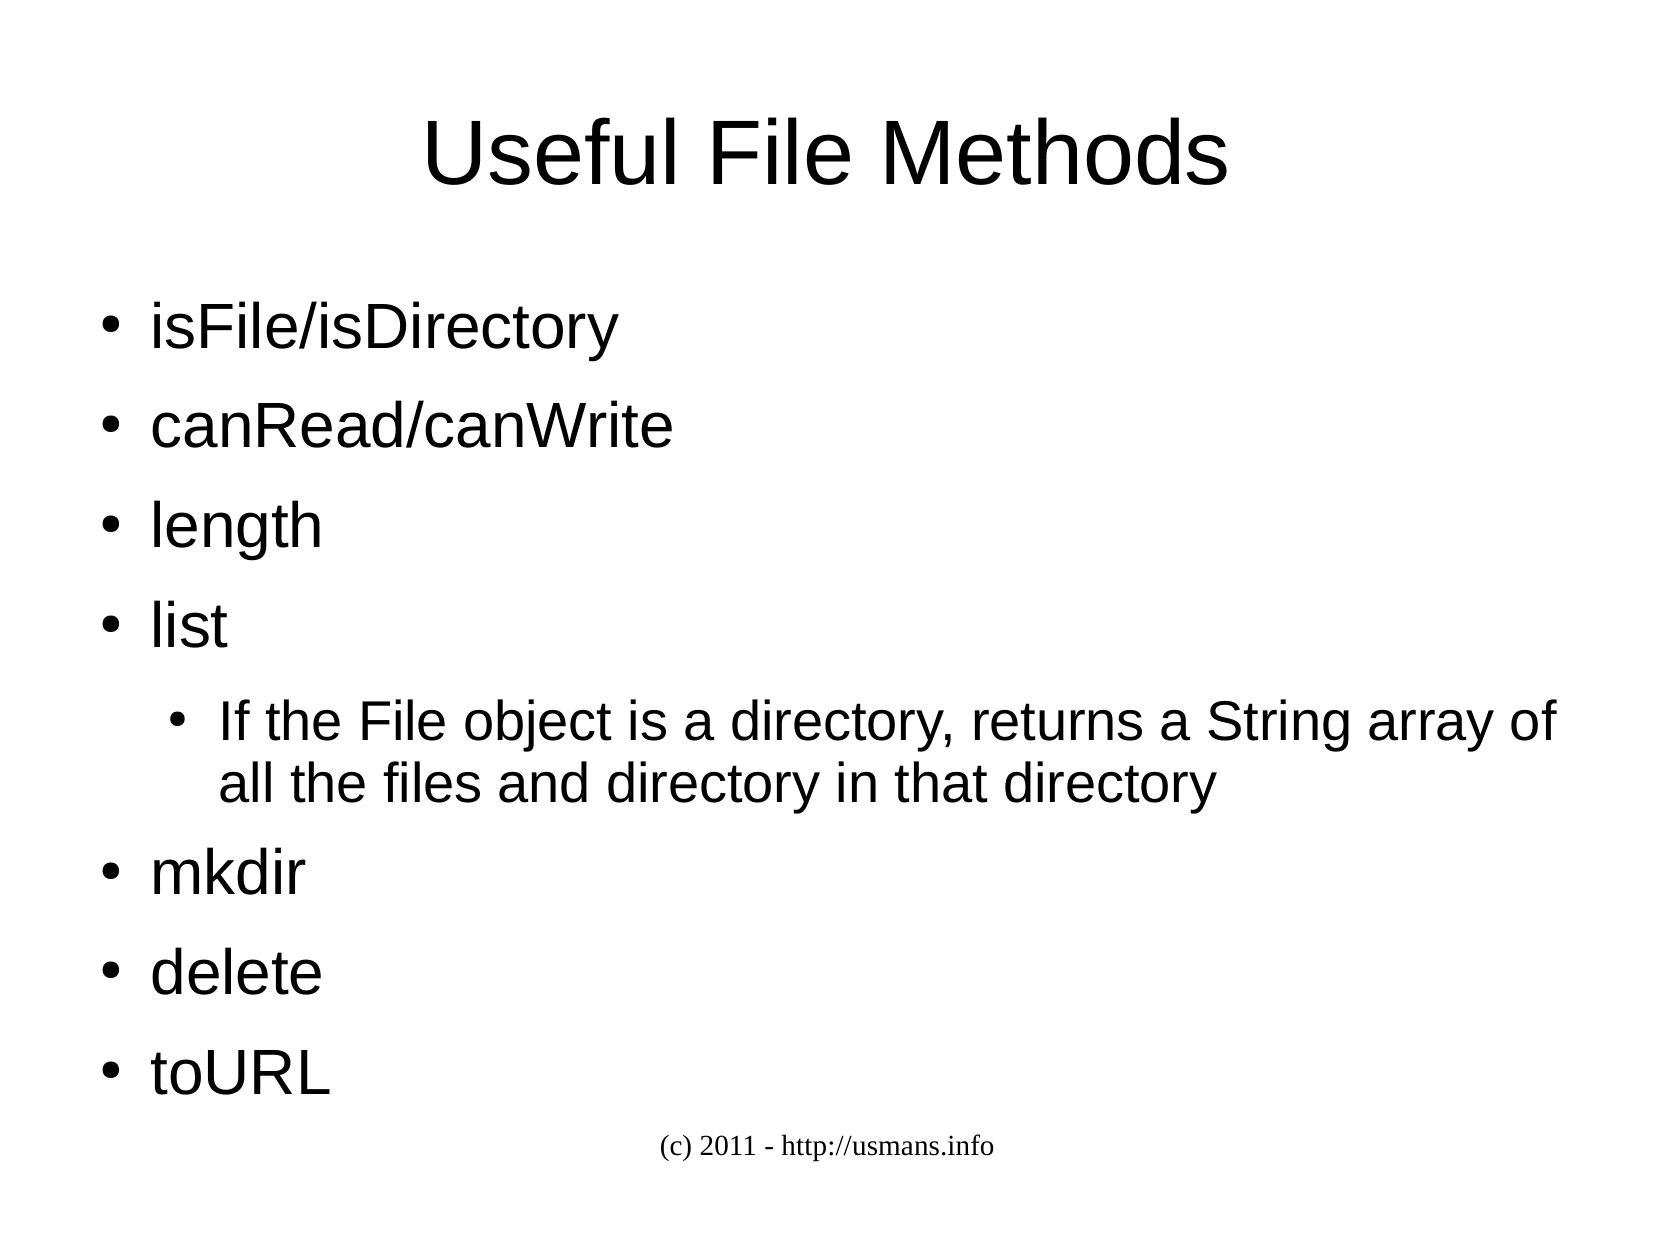

# Useful File Methods
isFile/isDirectory
canRead/canWrite
length
list
If the File object is a directory, returns a String array of all the files and directory in that directory
mkdir
delete
toURL
(c) 2011 - http://usmans.info